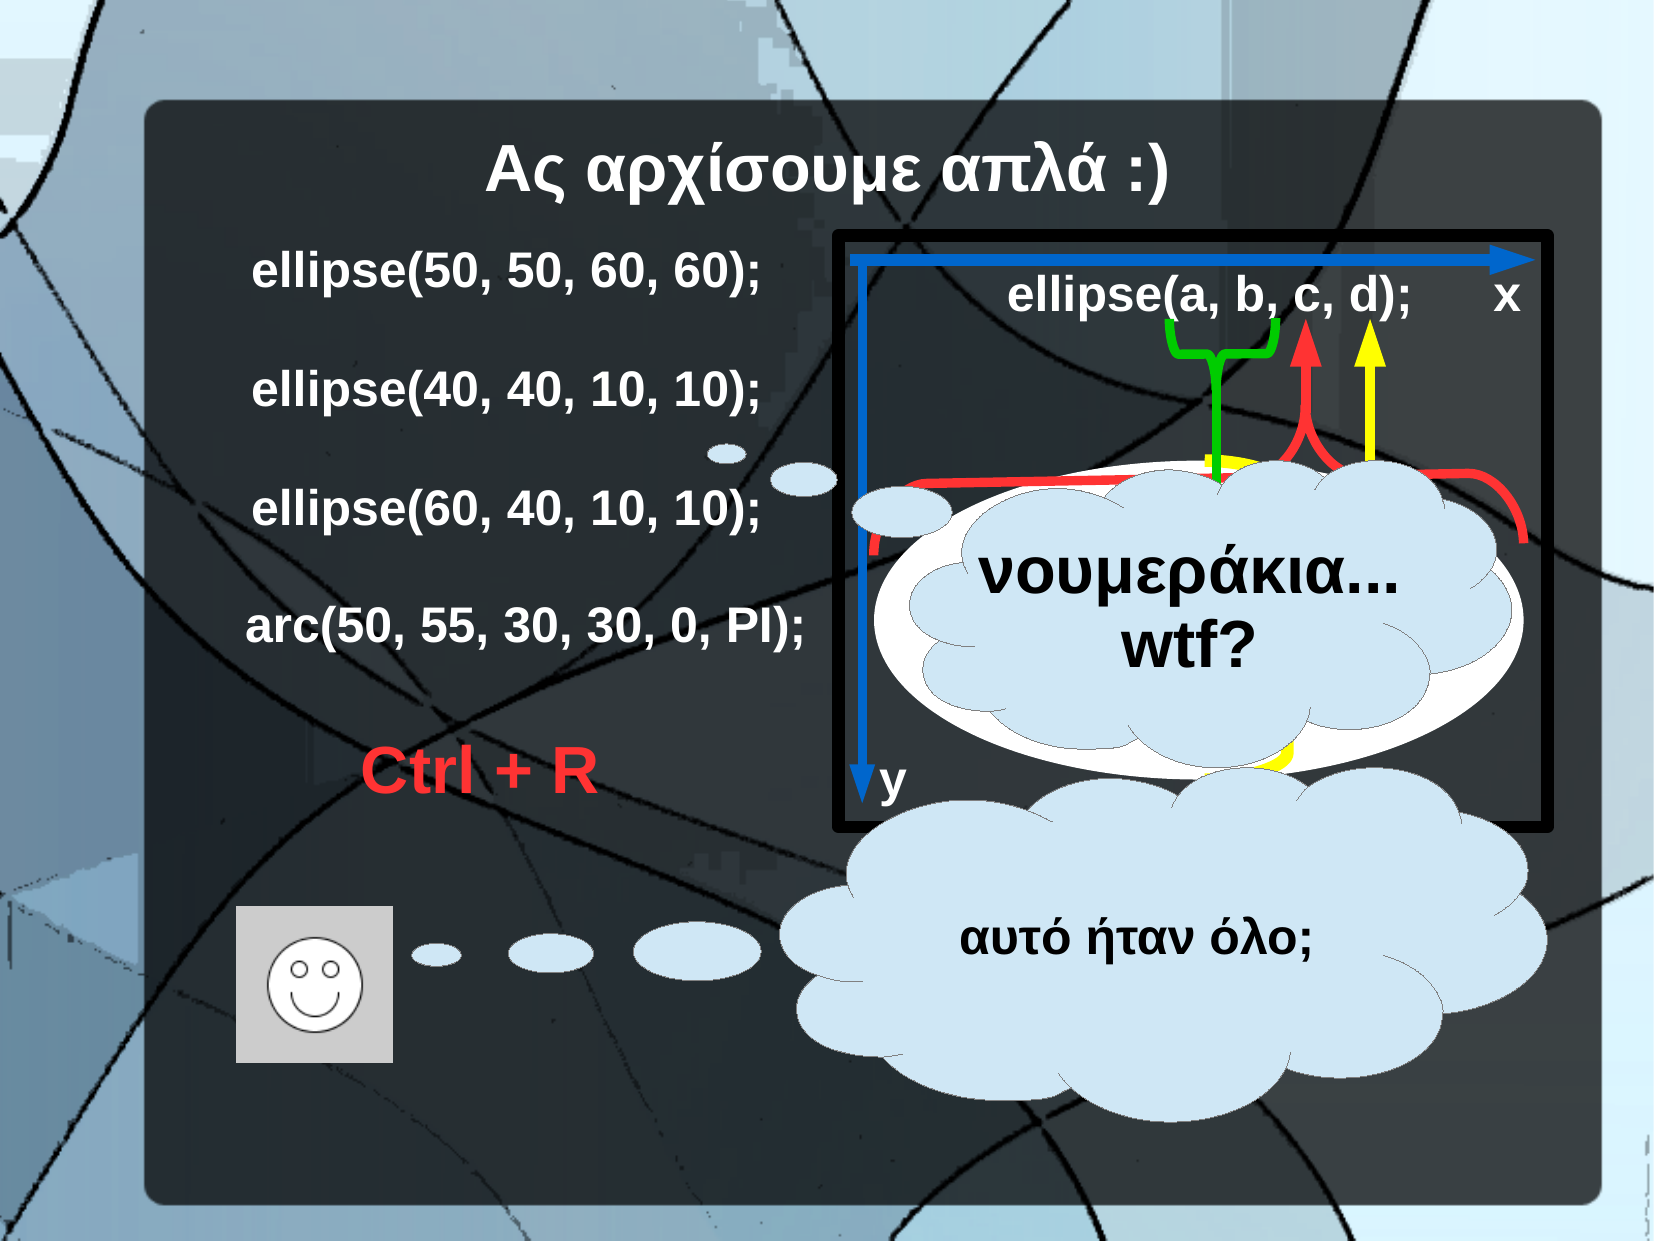

Ας αρχίσουμε απλά :)
ellipse(50, 50, 60, 60);
ellipse(a, b, c, d);
x
ellipse(40, 40, 10, 10);
νουμεράκια...
wtf?
ellipse(60, 40, 10, 10);
arc(50, 55, 30, 30, 0, PI);
Ctrl + R
y
αυτό ήταν όλο;